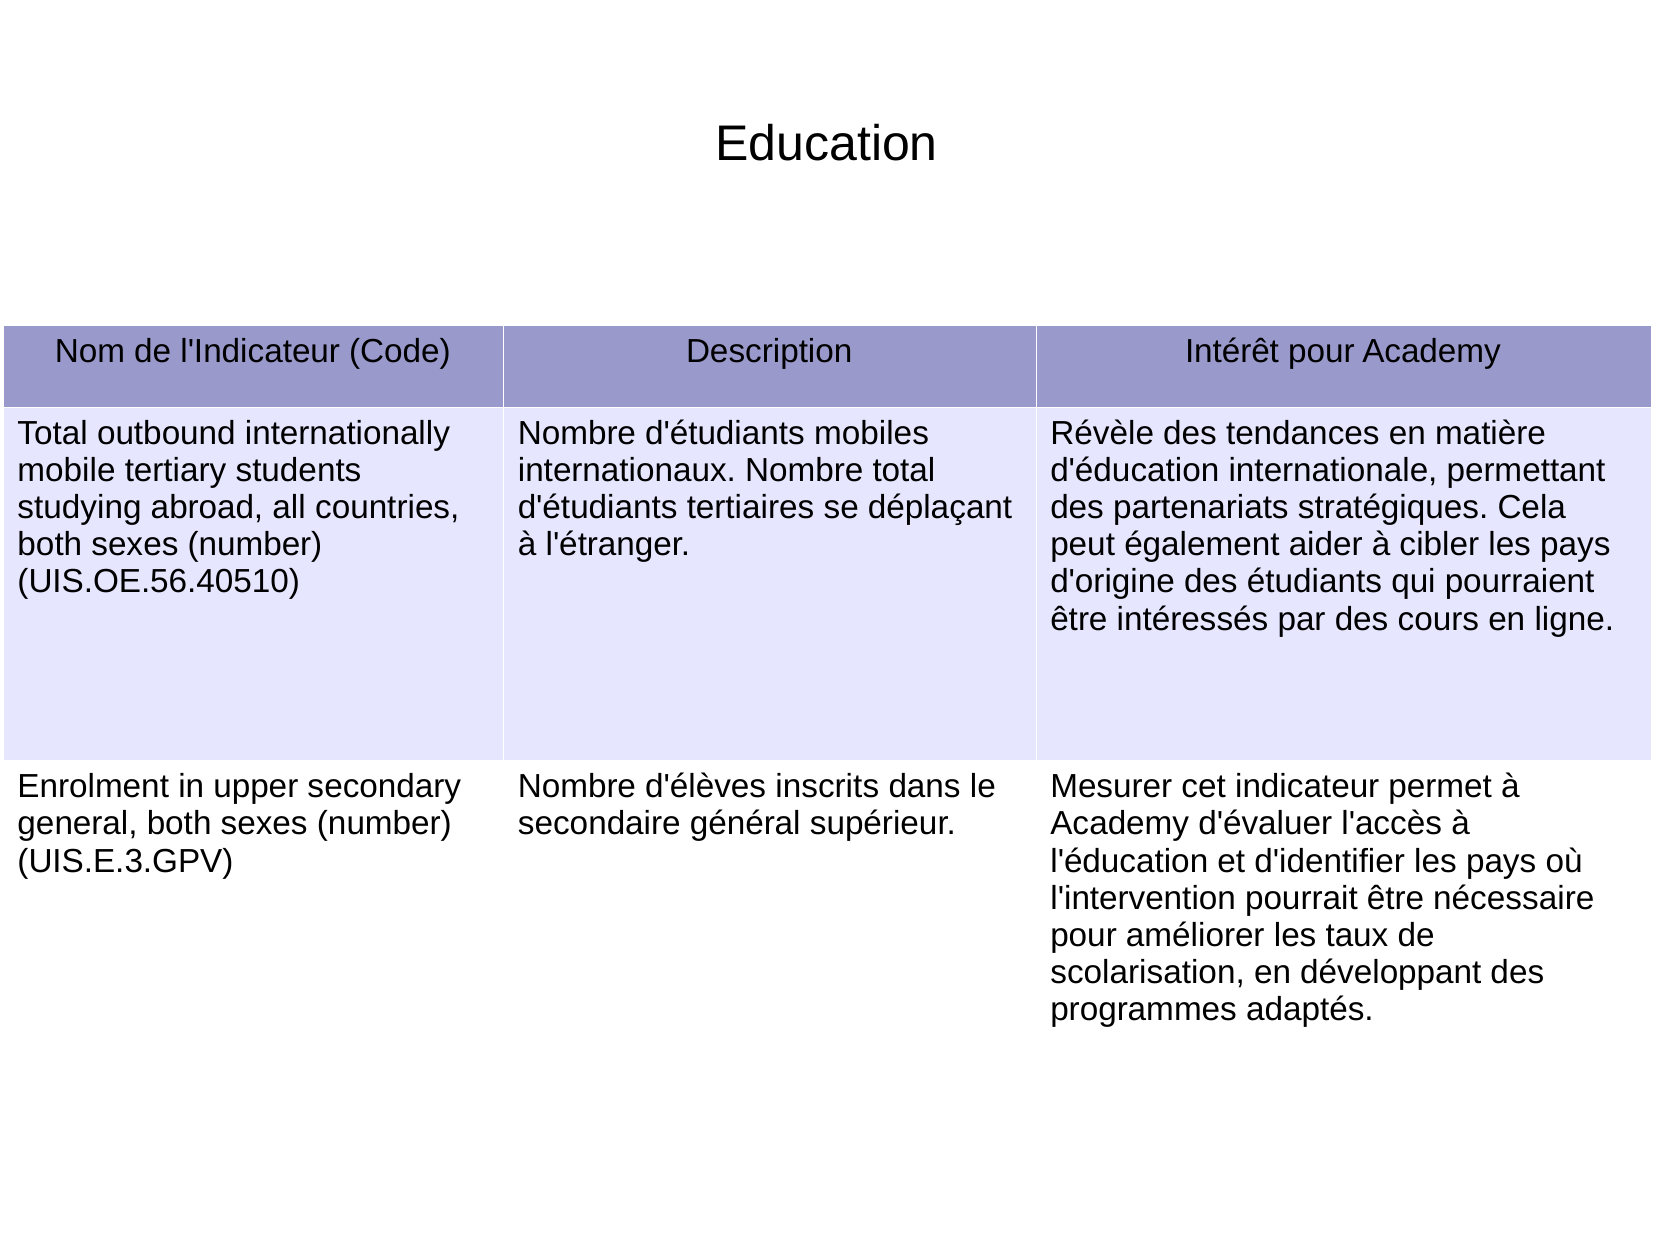

# Education
| Nom de l'Indicateur (Code) | Description | Intérêt pour Academy |
| --- | --- | --- |
| Total outbound internationally mobile tertiary students studying abroad, all countries, both sexes (number) (UIS.OE.56.40510) | Nombre d'étudiants mobiles internationaux. Nombre total d'étudiants tertiaires se déplaçant à l'étranger. | Révèle des tendances en matière d'éducation internationale, permettant des partenariats stratégiques. Cela peut également aider à cibler les pays d'origine des étudiants qui pourraient être intéressés par des cours en ligne. |
| Enrolment in upper secondary general, both sexes (number) (UIS.E.3.GPV) | Nombre d'élèves inscrits dans le secondaire général supérieur. | Mesurer cet indicateur permet à Academy d'évaluer l'accès à l'éducation et d'identifier les pays où l'intervention pourrait être nécessaire pour améliorer les taux de scolarisation, en développant des programmes adaptés. |